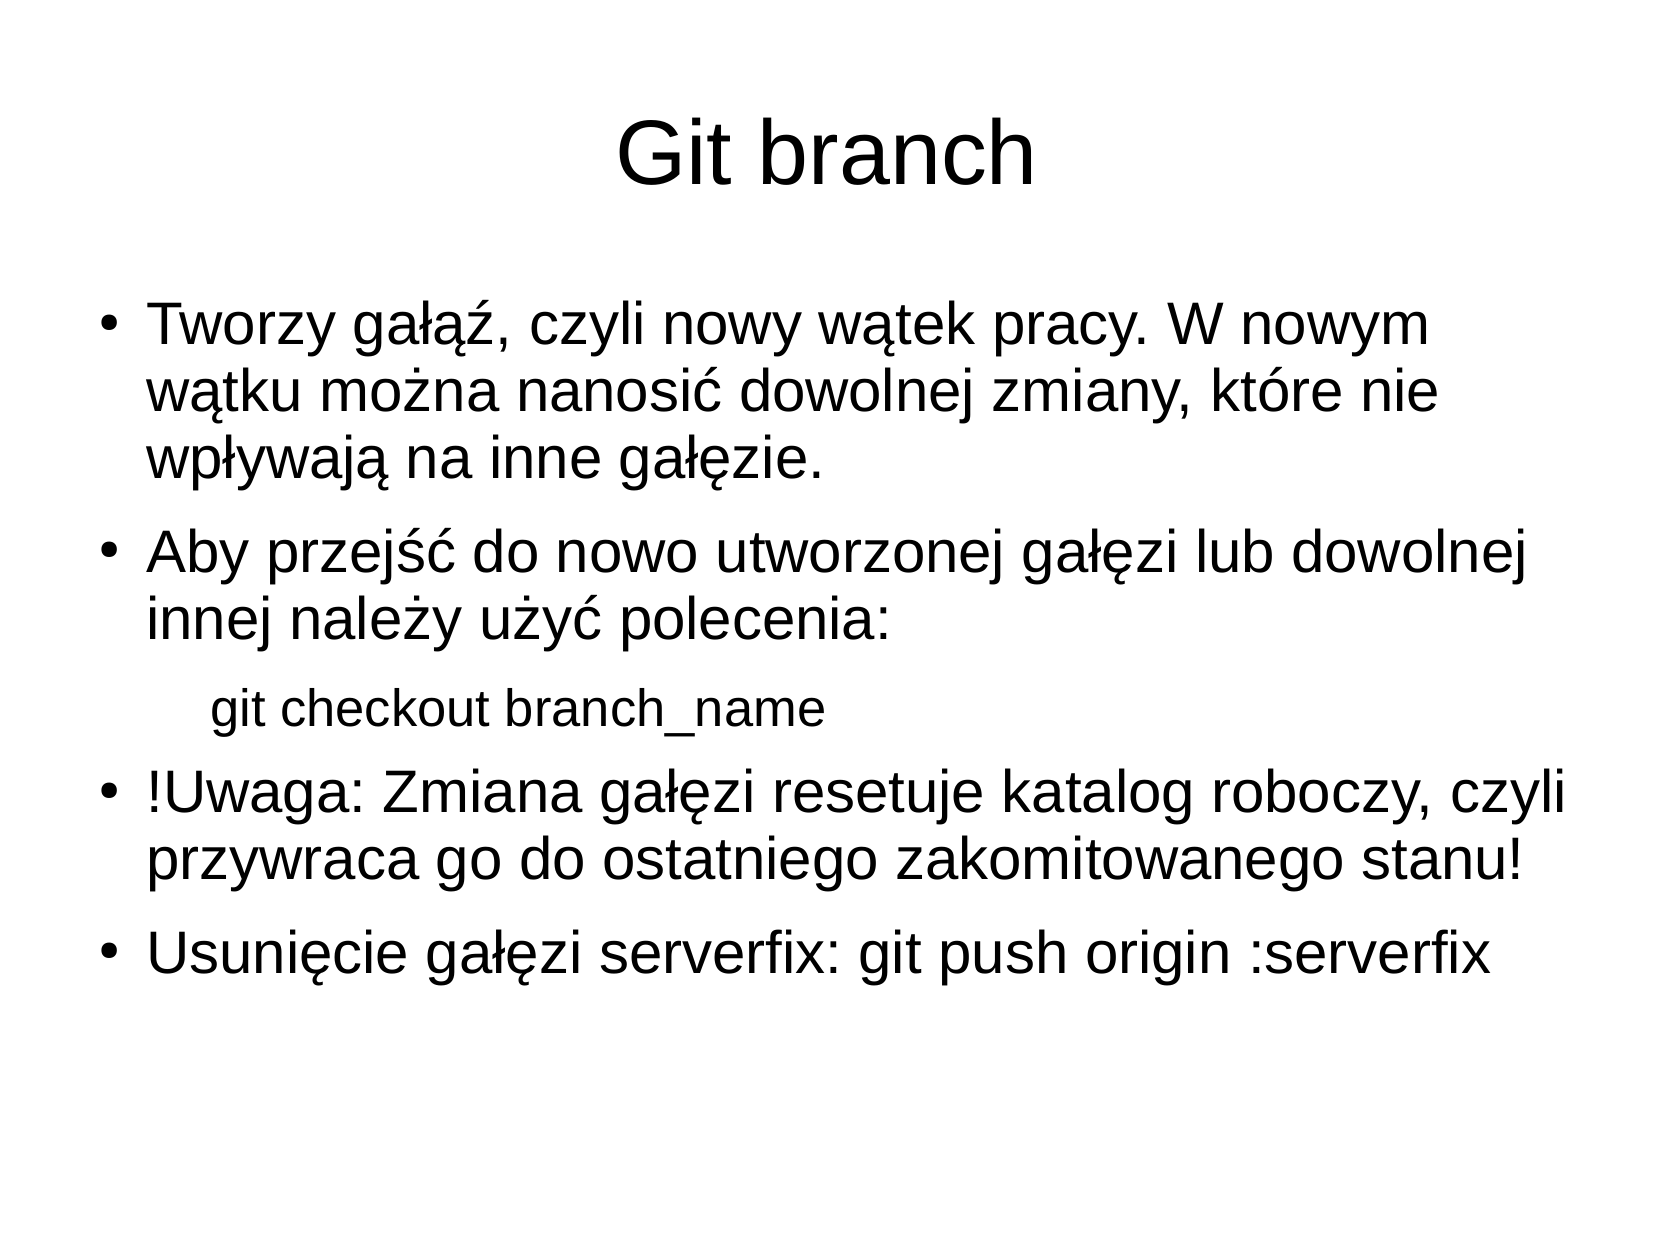

# Git branch
Tworzy gałąź, czyli nowy wątek pracy. W nowym wątku można nanosić dowolnej zmiany, które nie wpływają na inne gałęzie.
Aby przejść do nowo utworzonej gałęzi lub dowolnej innej należy użyć polecenia:
git checkout branch_name
!Uwaga: Zmiana gałęzi resetuje katalog roboczy, czyli przywraca go do ostatniego zakomitowanego stanu!
Usunięcie gałęzi serverfix: git push origin :serverfix